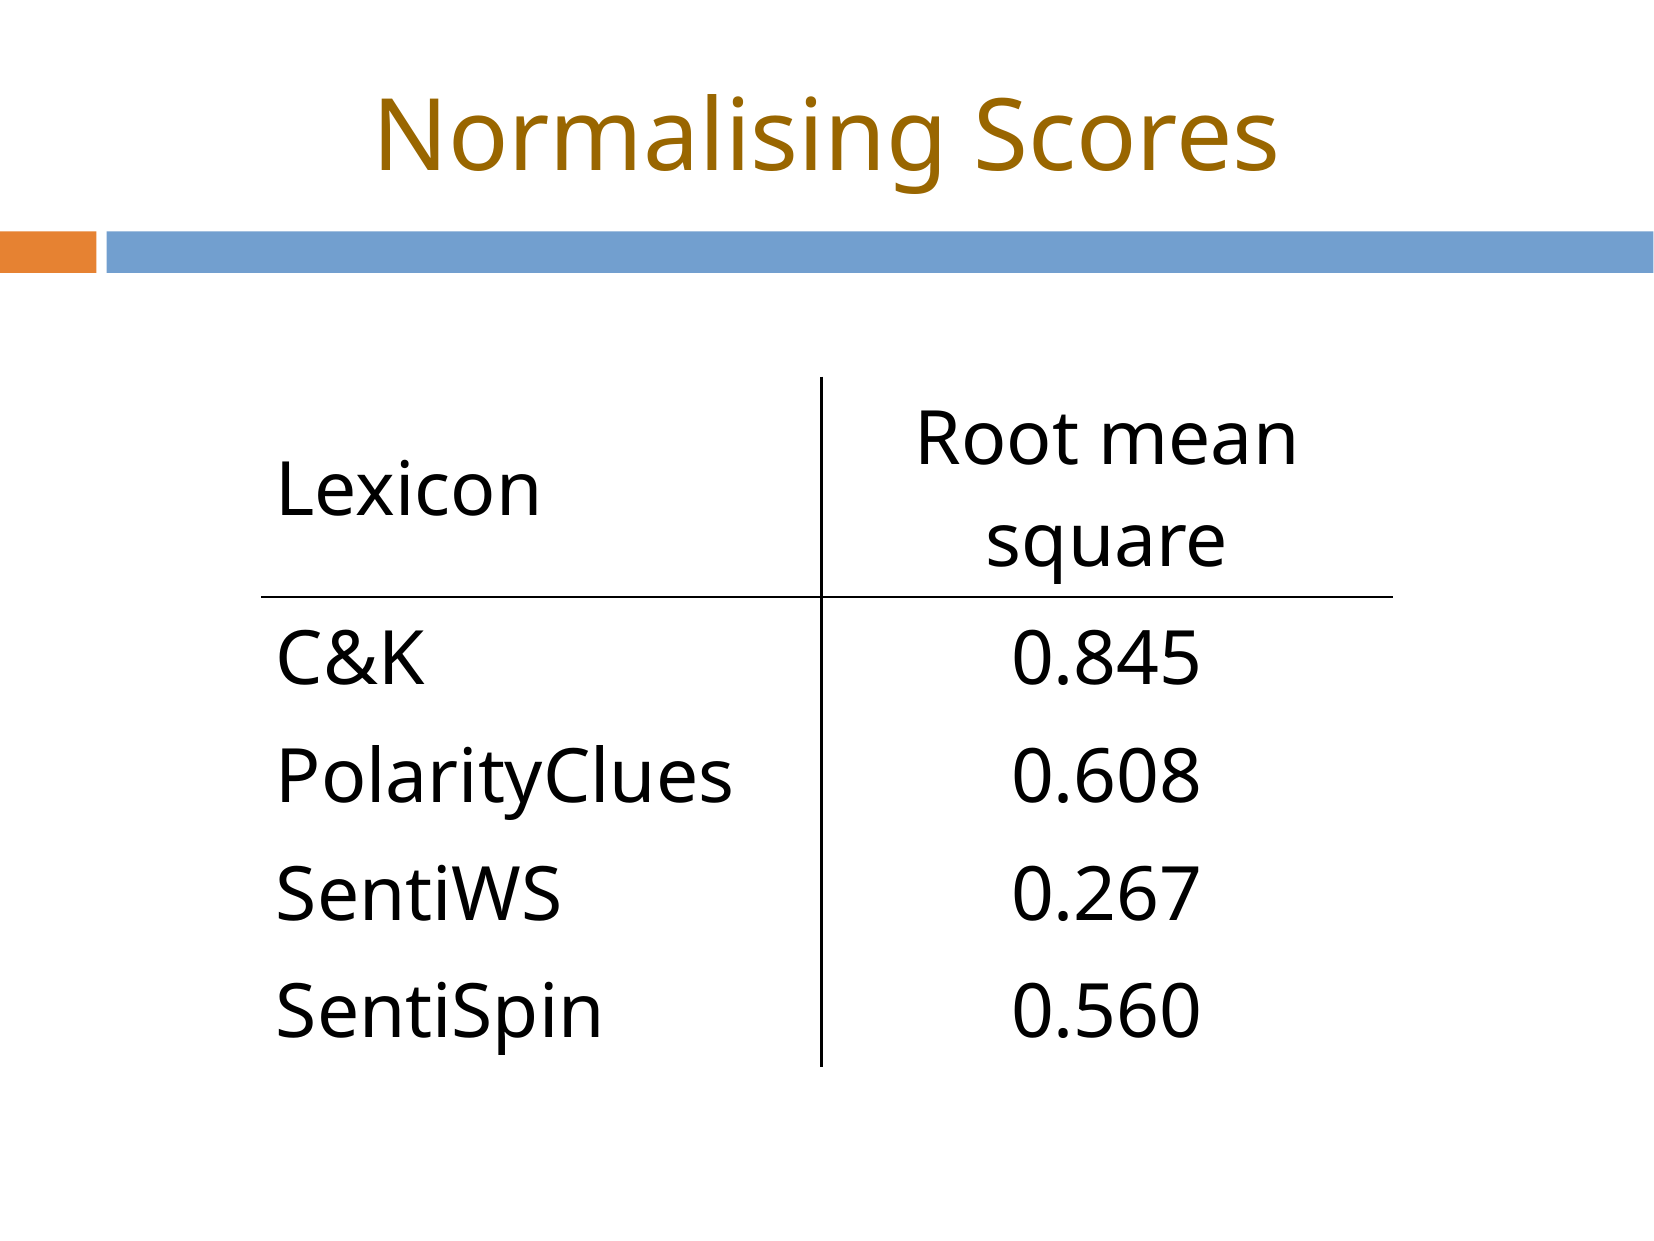

# Normalising Scores
| Lexicon | Root mean square |
| --- | --- |
| C&K | 0.845 |
| PolarityClues | 0.608 |
| SentiWS | 0.267 |
| SentiSpin | 0.560 |